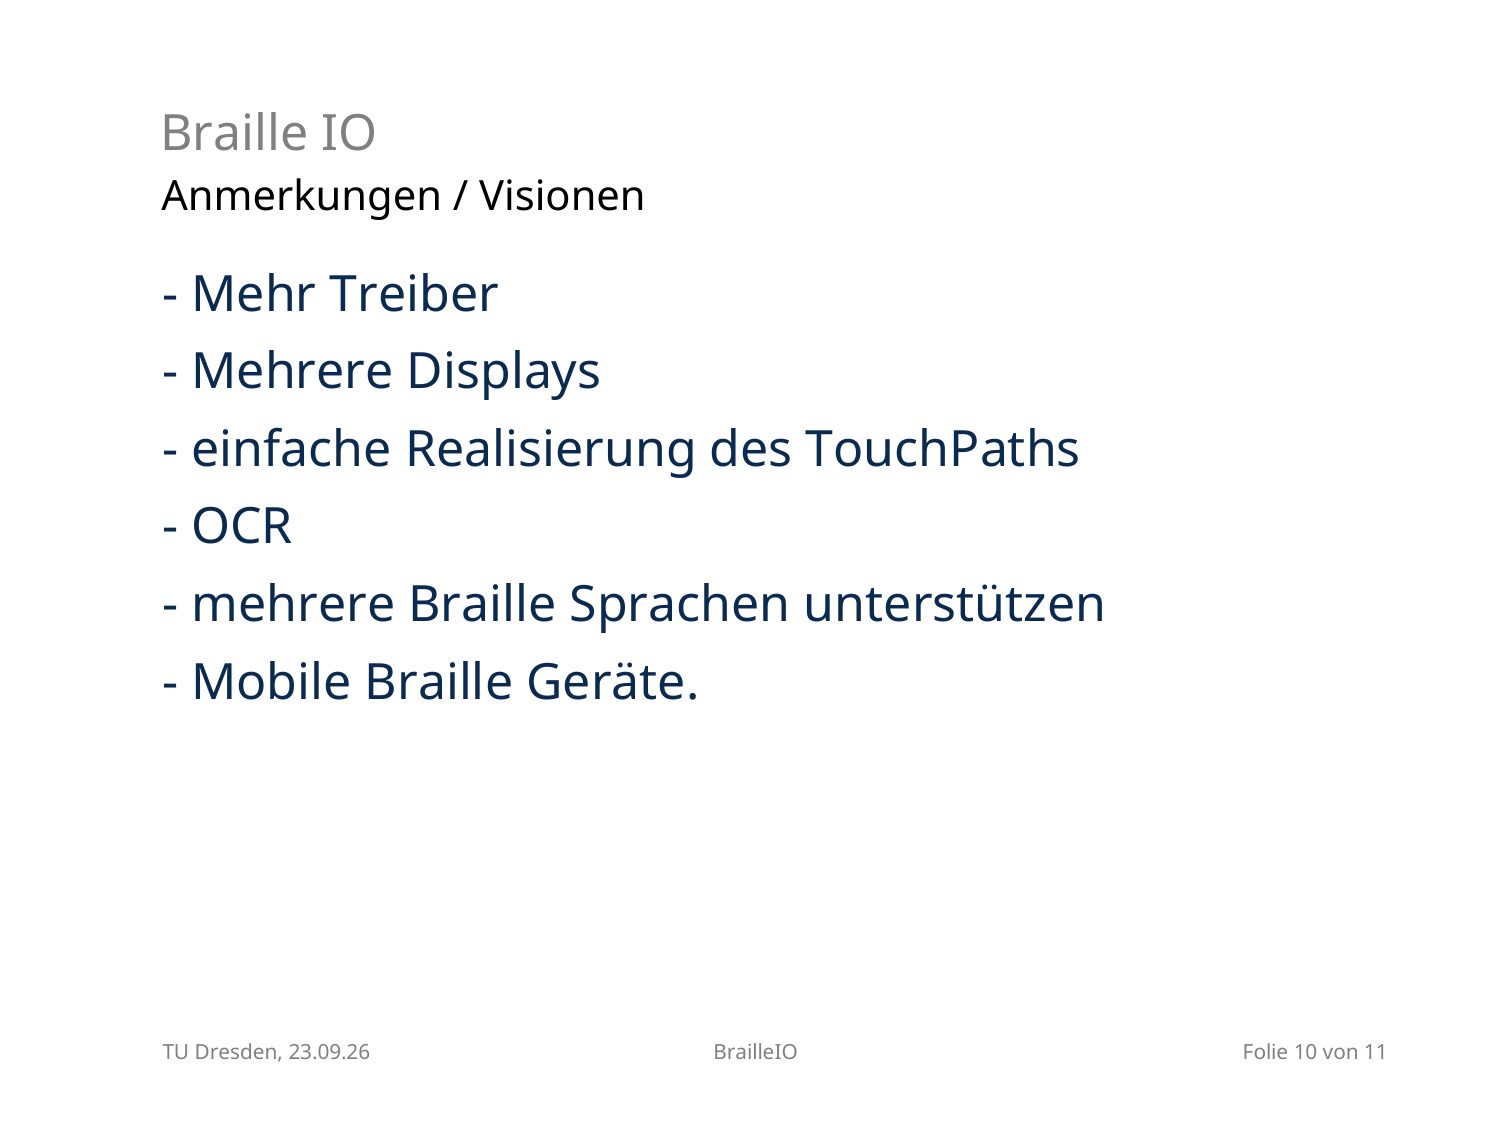

# Braille IO
Anmerkungen / Visionen
- Mehr Treiber
- Mehrere Displays
- einfache Realisierung des TouchPaths
- OCR
- mehrere Braille Sprachen unterstützen
- Mobile Braille Geräte.
10